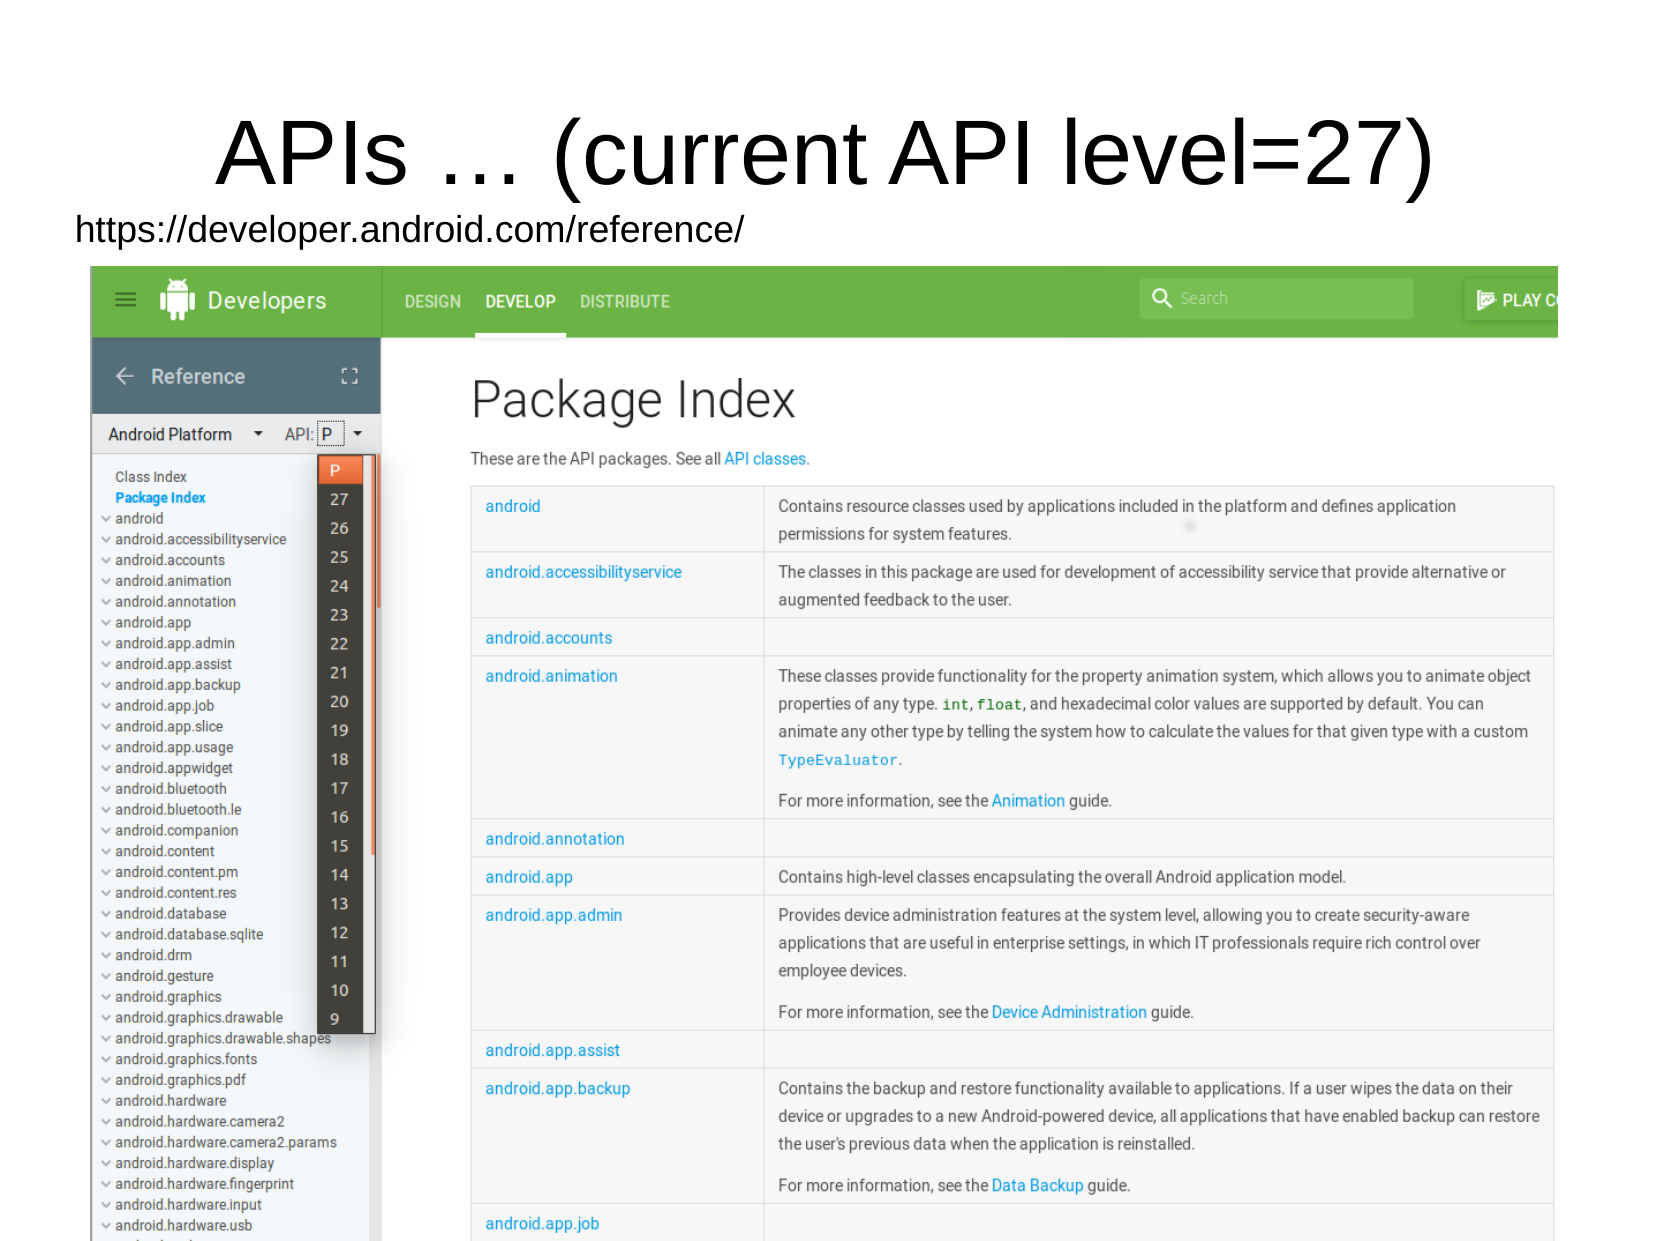

# APIs … (current API level=27)
https://developer.android.com/reference/